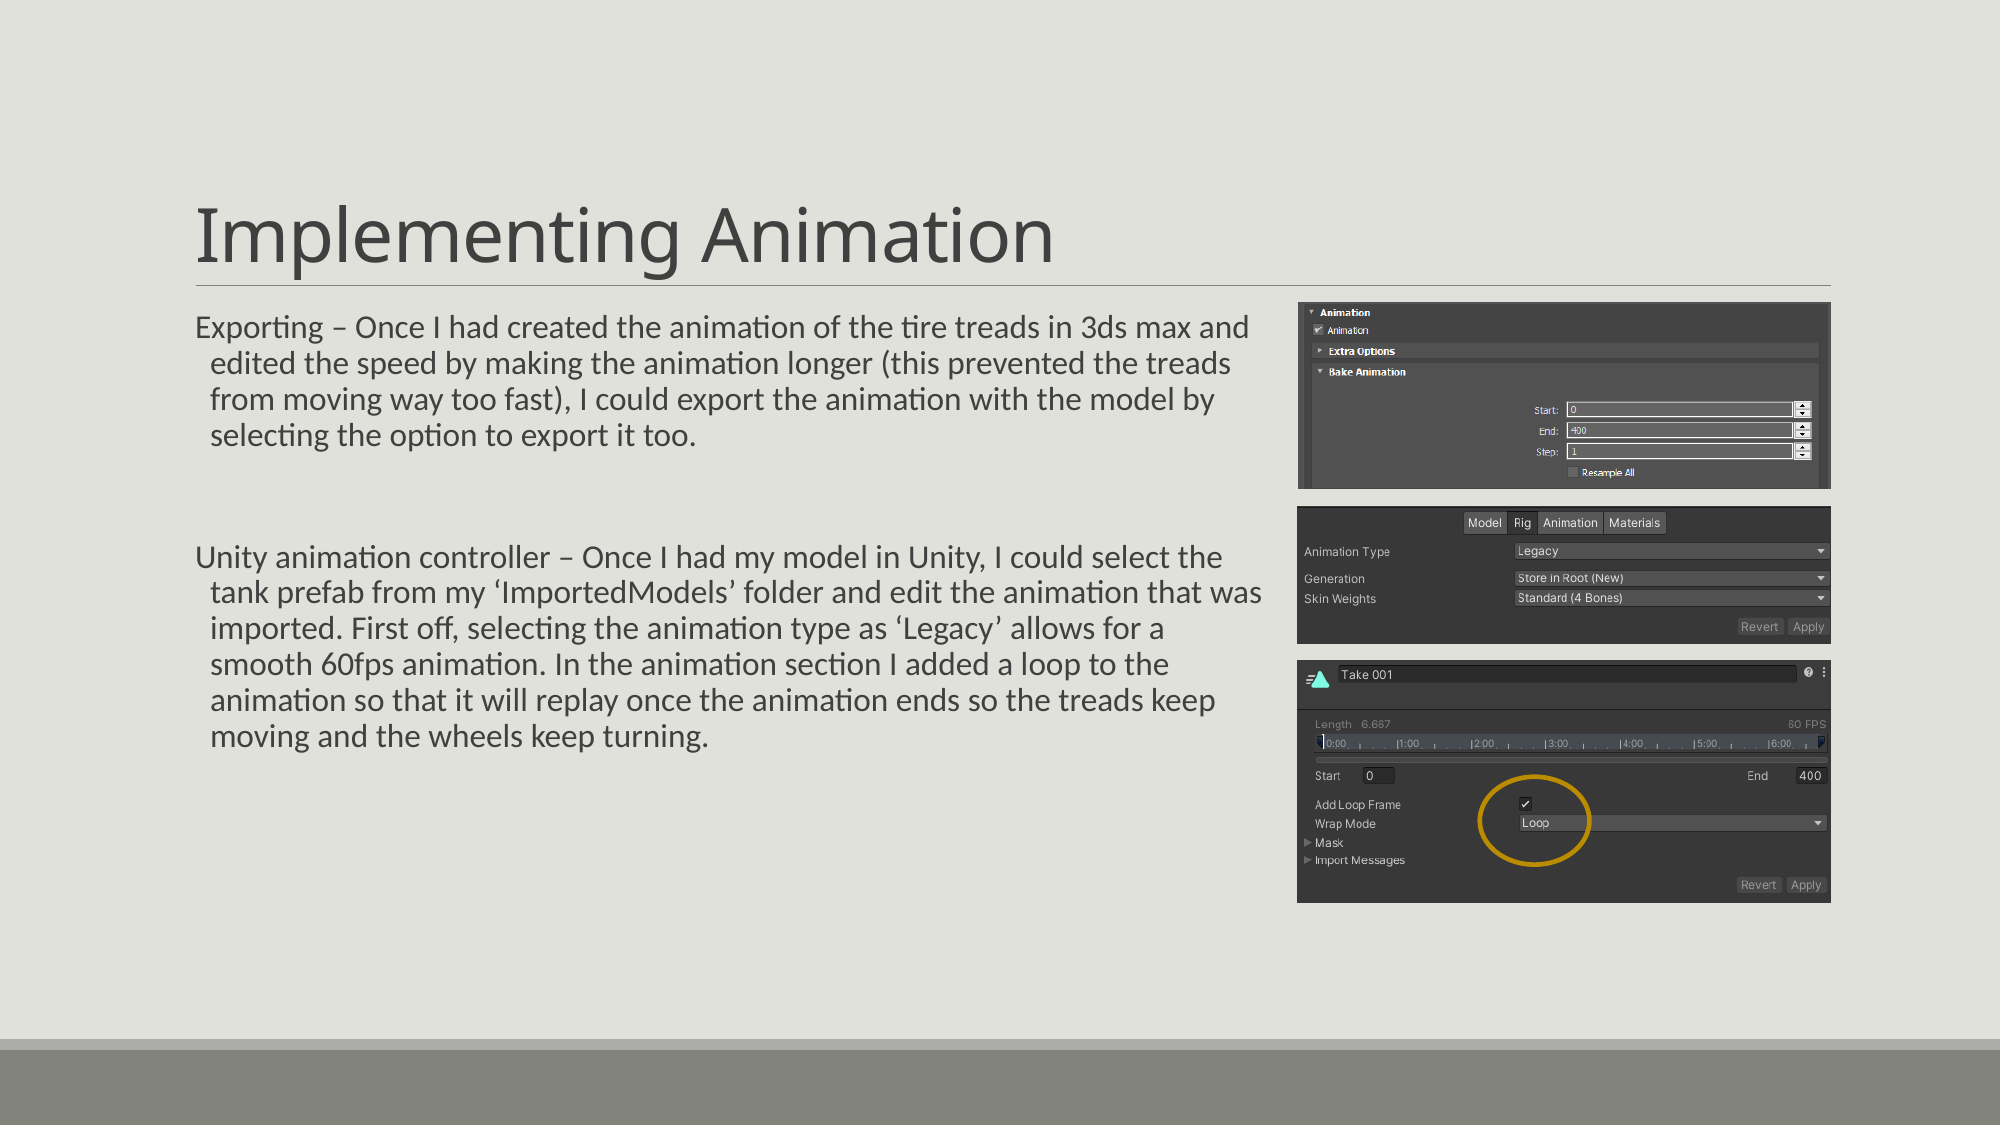

# Implementing Animation
Exporting – Once I had created the animation of the tire treads in 3ds max and edited the speed by making the animation longer (this prevented the treads from moving way too fast), I could export the animation with the model by selecting the option to export it too.
Unity animation controller – Once I had my model in Unity, I could select the tank prefab from my ‘ImportedModels’ folder and edit the animation that was imported. First off, selecting the animation type as ‘Legacy’ allows for a smooth 60fps animation. In the animation section I added a loop to the animation so that it will replay once the animation ends so the treads keep moving and the wheels keep turning.